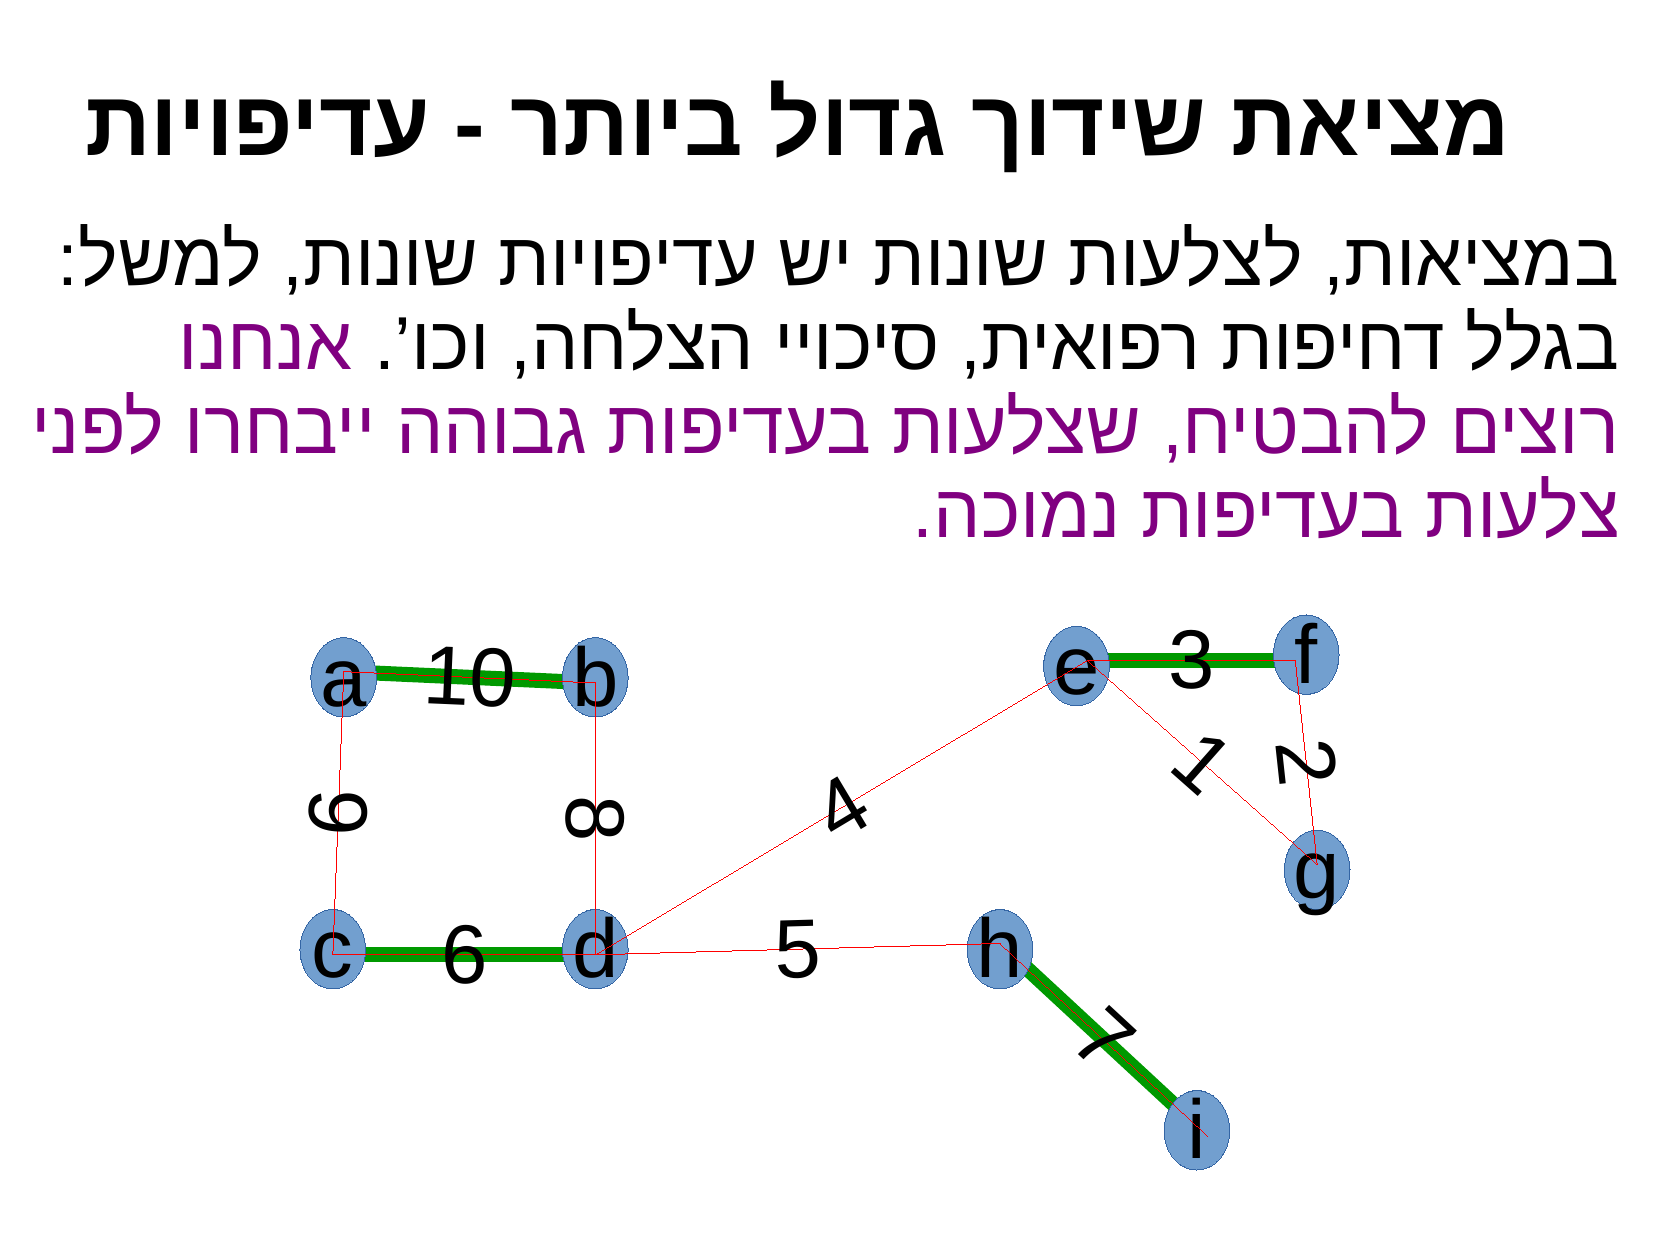

# מציאת שידוך גדול ביותר - עדיפויות
במציאות, לצלעות שונות יש עדיפויות שונות, למשל: בגלל דחיפות רפואית, סיכויי הצלחה, וכו’. אנחנו רוצים להבטיח, שצלעות בעדיפות גבוהה ייבחרו לפני צלעות בעדיפות נמוכה.
f
e
a
b
4
1
3
2
9
10
8
g
c
d
h
5
7
6
i